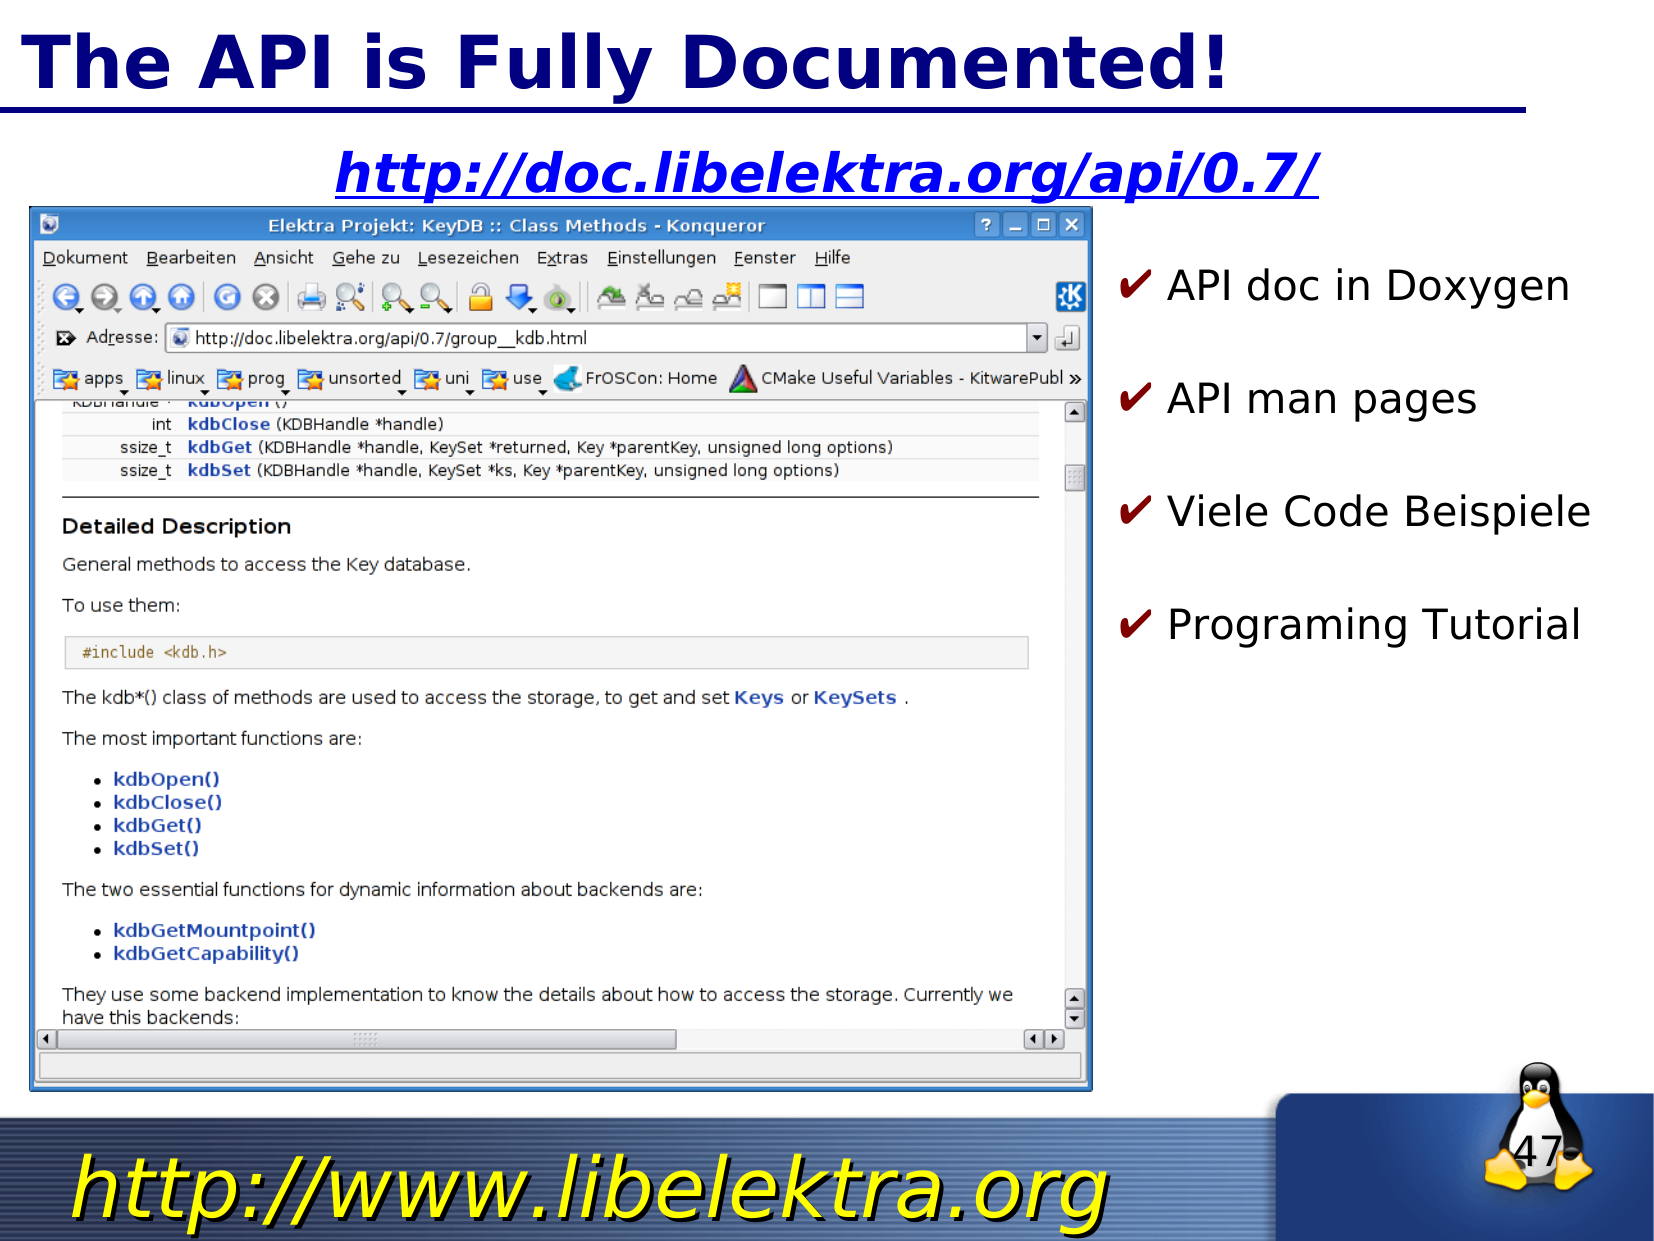

The API is Fully Documented!
http://doc.libelektra.org/api/0.7/
# API doc in Doxygen
API man pages
Viele Code Beispiele
Programing Tutorial